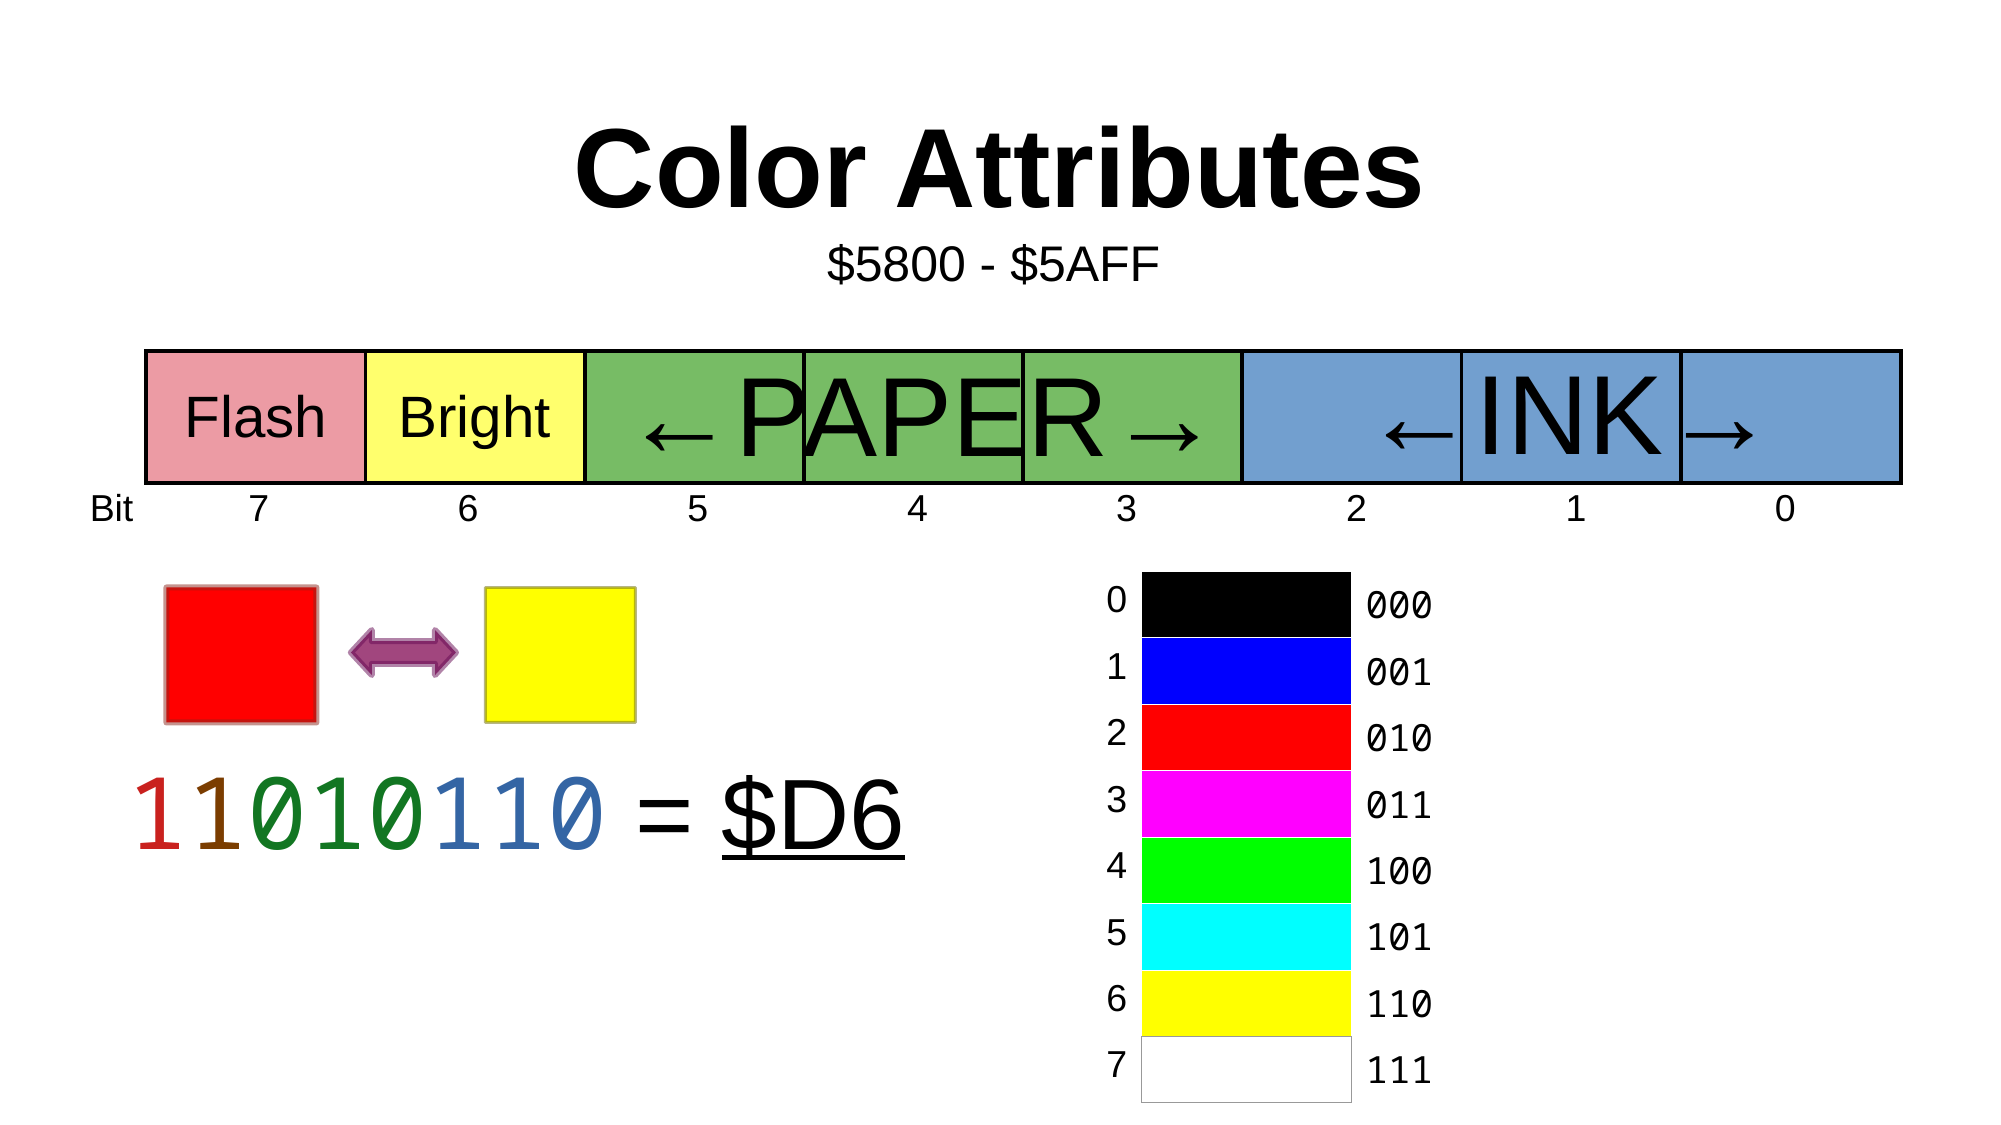

# Color Attributes
$5800 - $5AFF
←INK→
←PAPER→
| Flash | Bright | | | | | | |
| --- | --- | --- | --- | --- | --- | --- | --- |
Bit 7 6 5 4 3 2 1 0
| 0 | | 000 |
| --- | --- | --- |
| 1 | | 001 |
| 2 | | 010 |
| 3 | | 011 |
| 4 | | 100 |
| 5 | | 101 |
| 6 | | 110 |
| 7 | | 111 |
11010110 = $D6